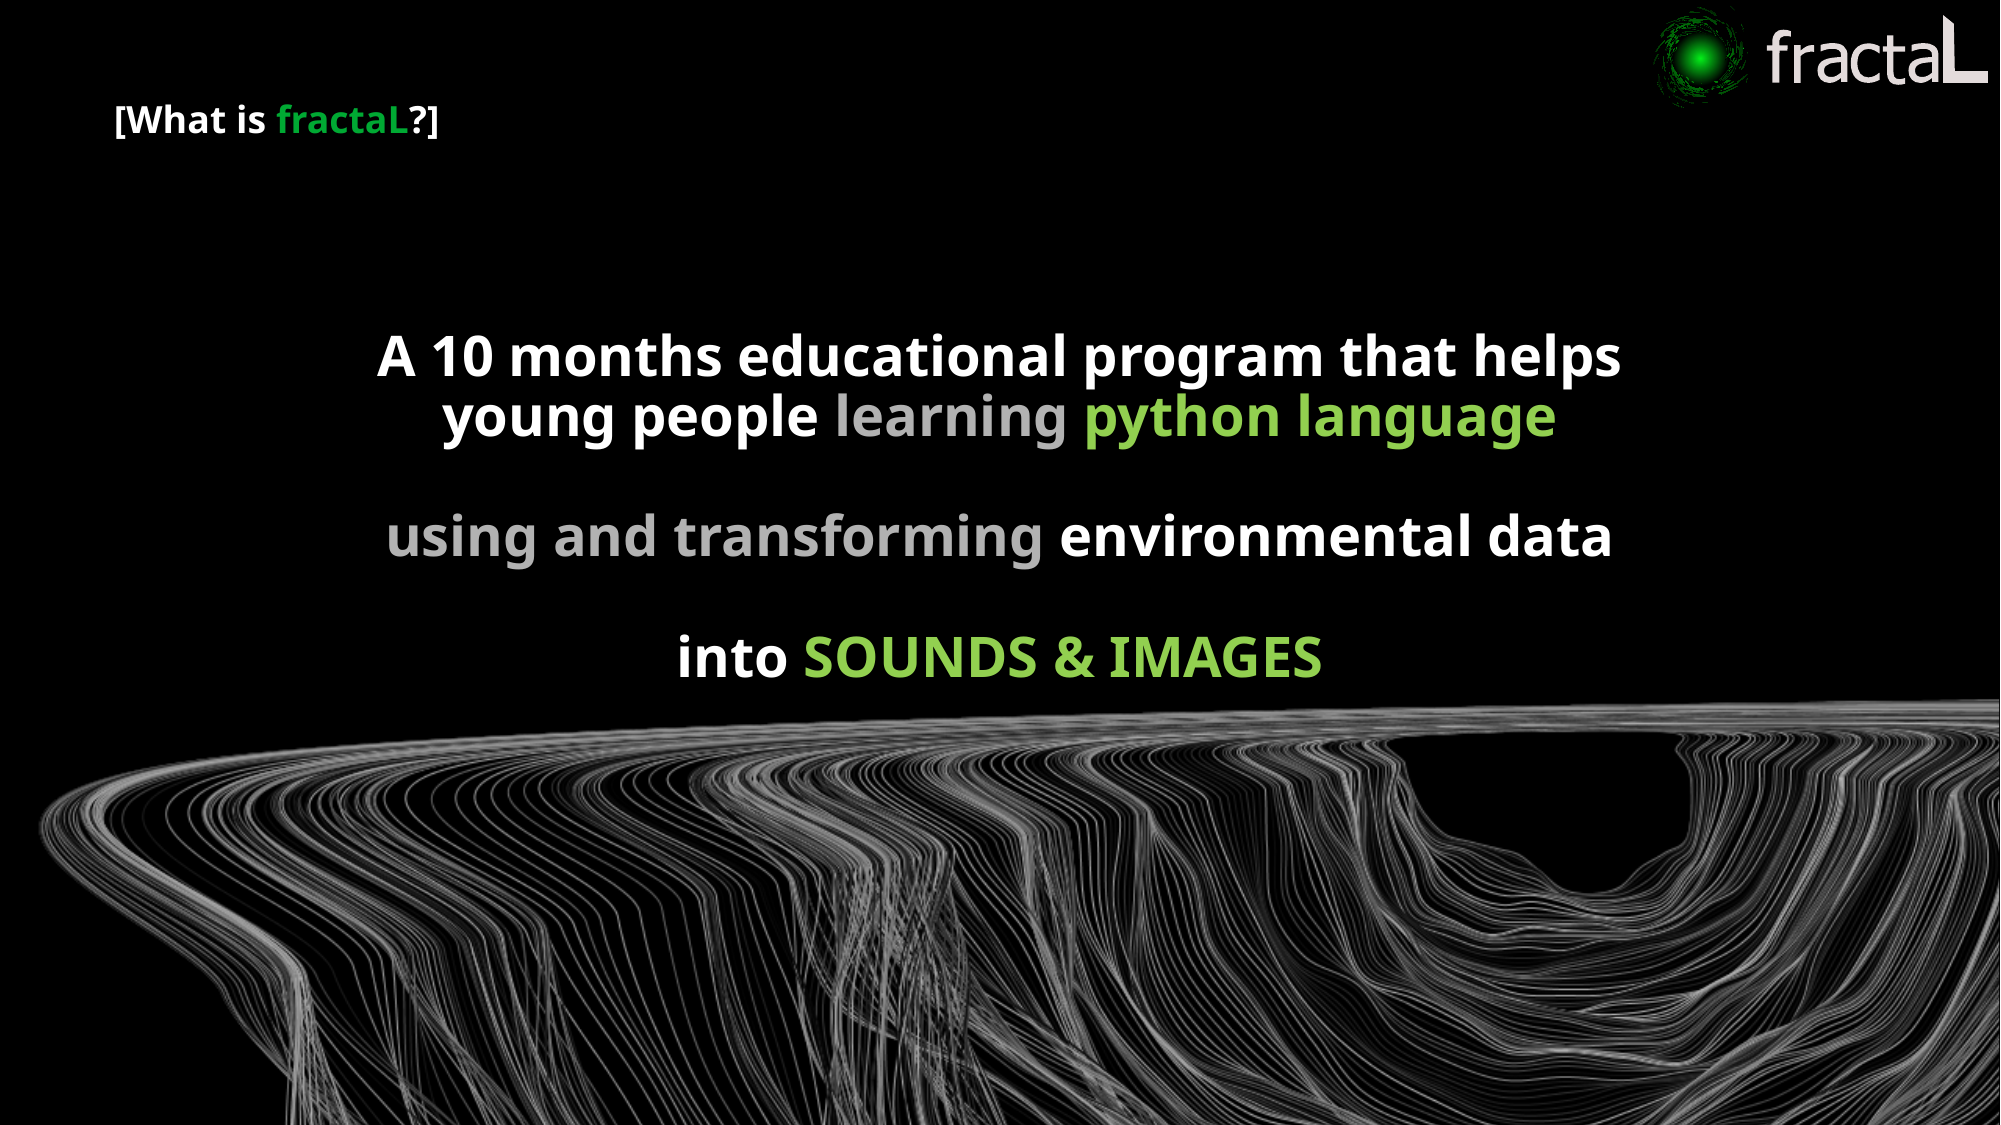

[What is fractaL?]
A 10 months educational program that helps young people learning python language
using and transforming environmental data
into SOUNDS & IMAGES